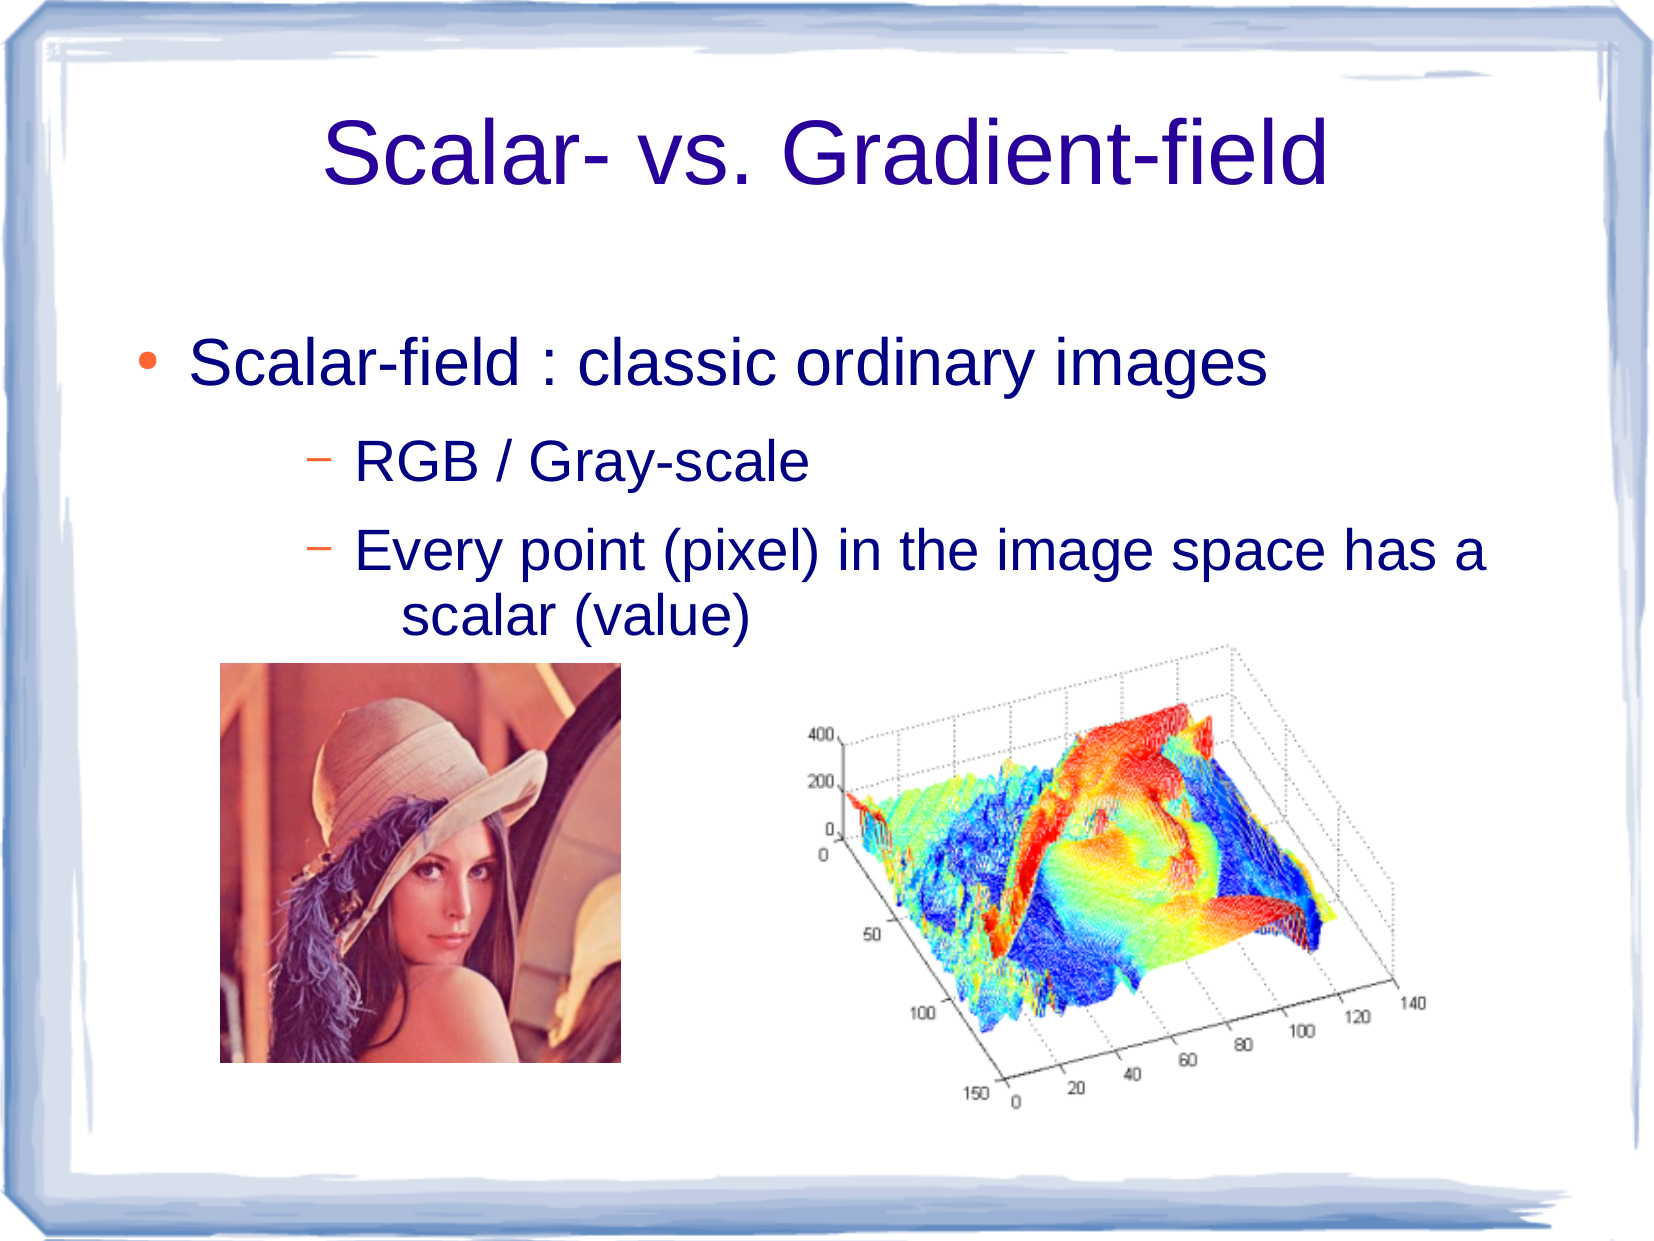

# Scalar- vs. Gradient-field
Scalar-field : classic ordinary images
RGB / Gray-scale
Every point (pixel) in the image space has a scalar (value)